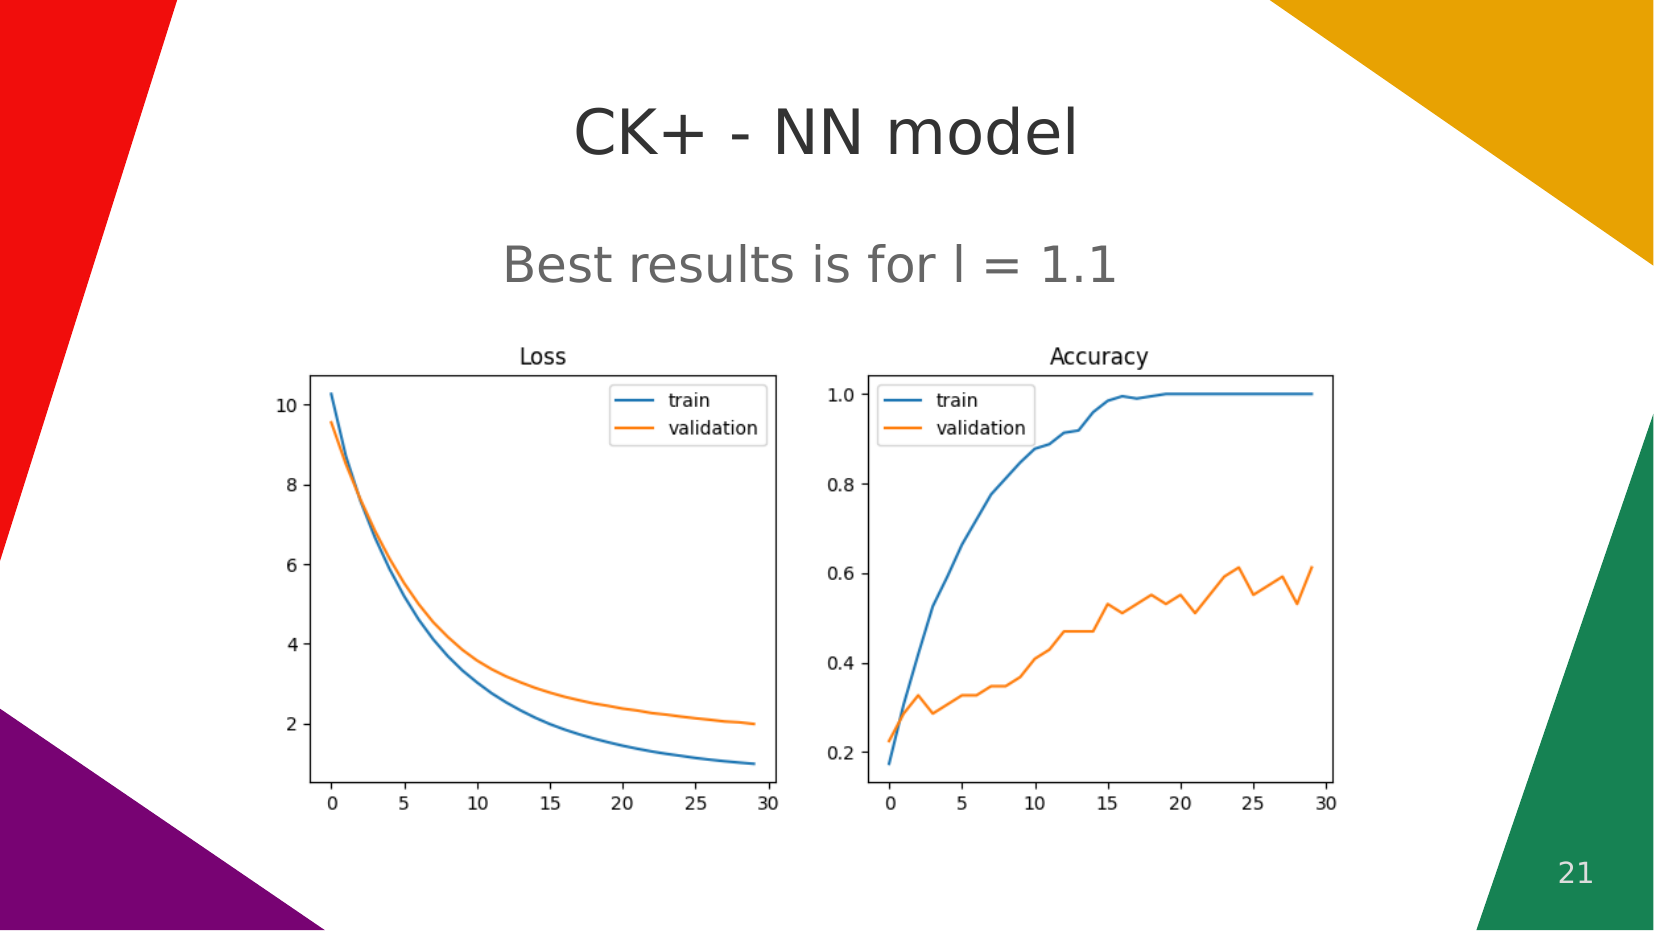

# CK+ - NN model
 Best results is for l = 1.1
21